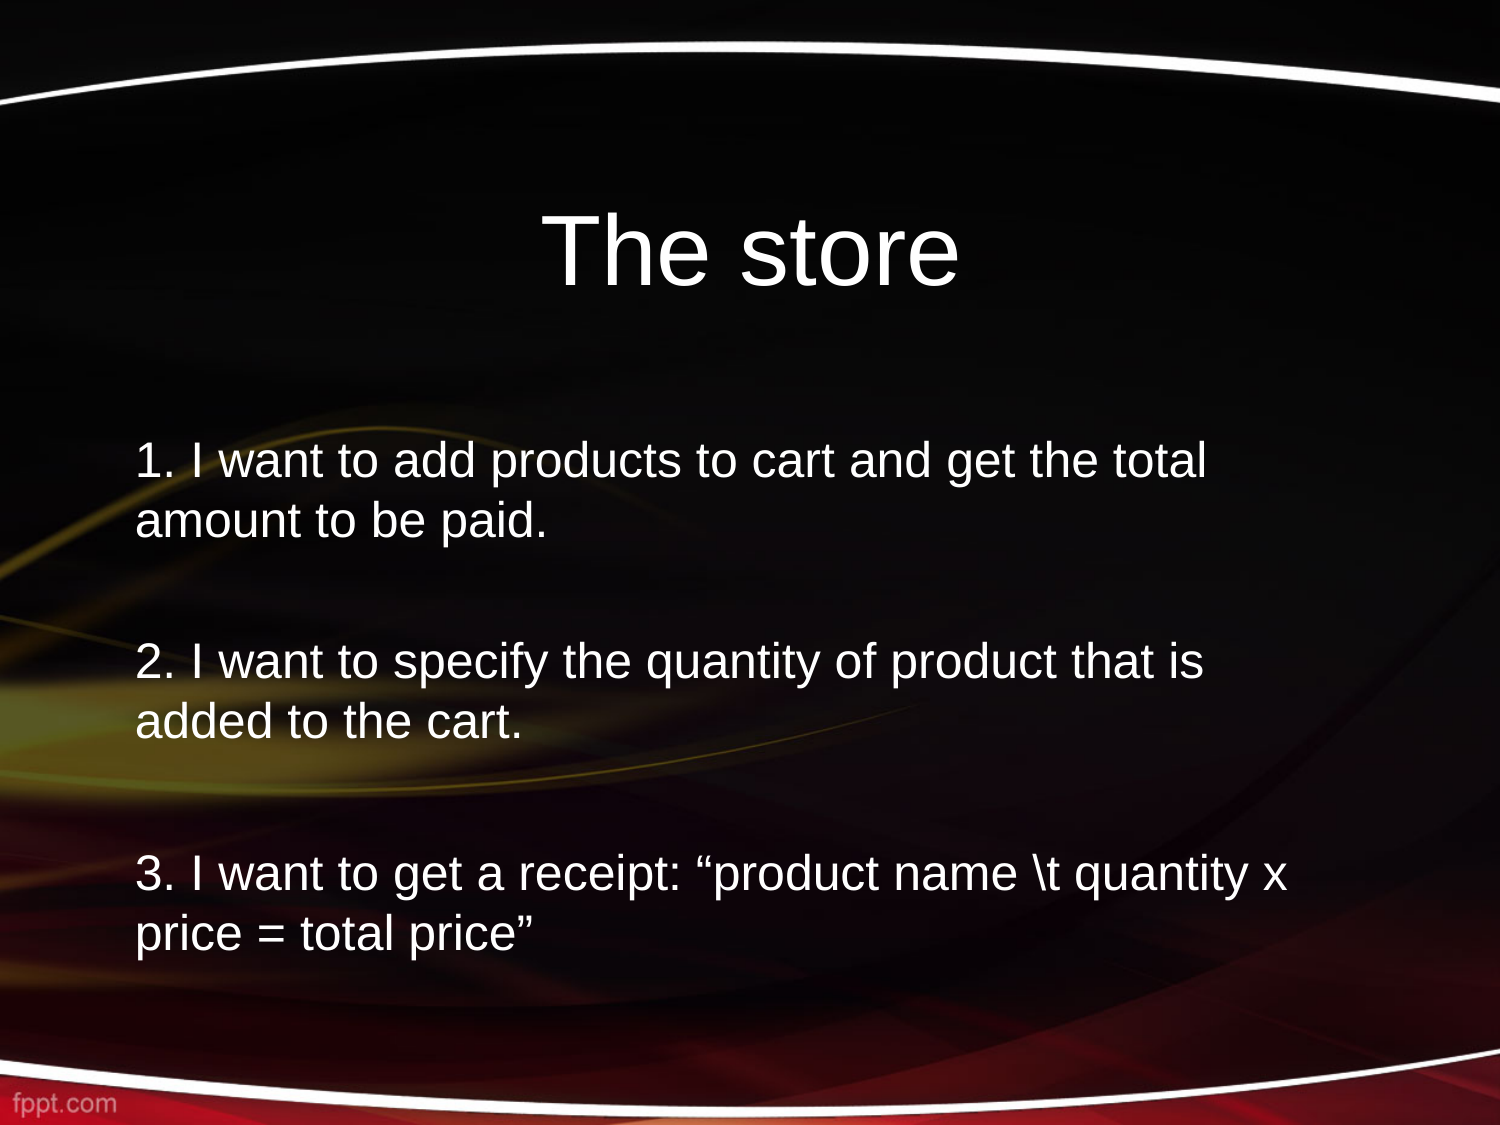

# The store
1. I want to add products to cart and get the total amount to be paid.
2. I want to specify the quantity of product that is added to the cart.
3. I want to get a receipt: “product name \t quantity x price = total price”